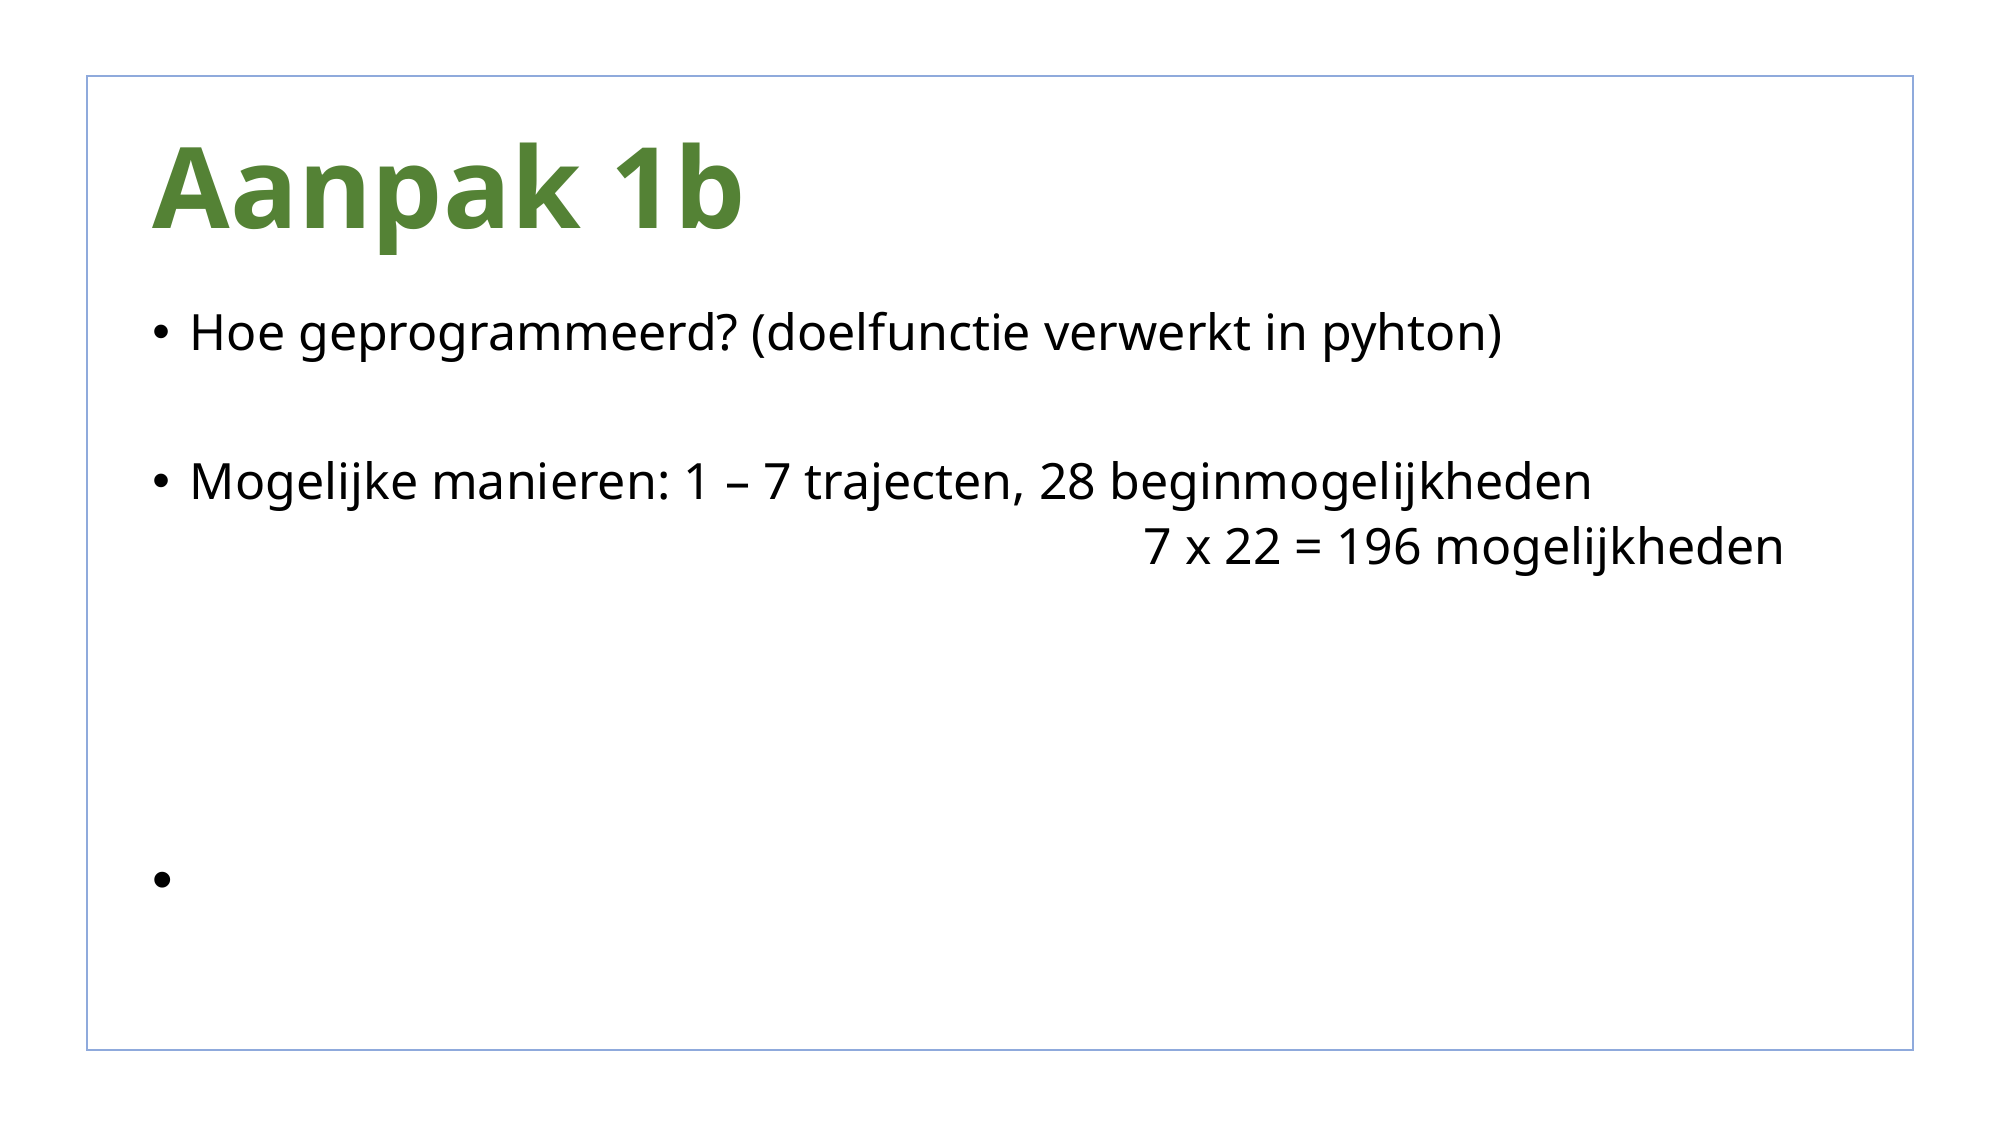

Aanpak 1b
# Hoe geprogrammeerd? (doelfunctie verwerkt in pyhton)
Mogelijke manieren: 1 – 7 trajecten, 28 beginmogelijkheden
 7 x 22 = 196 mogelijkheden